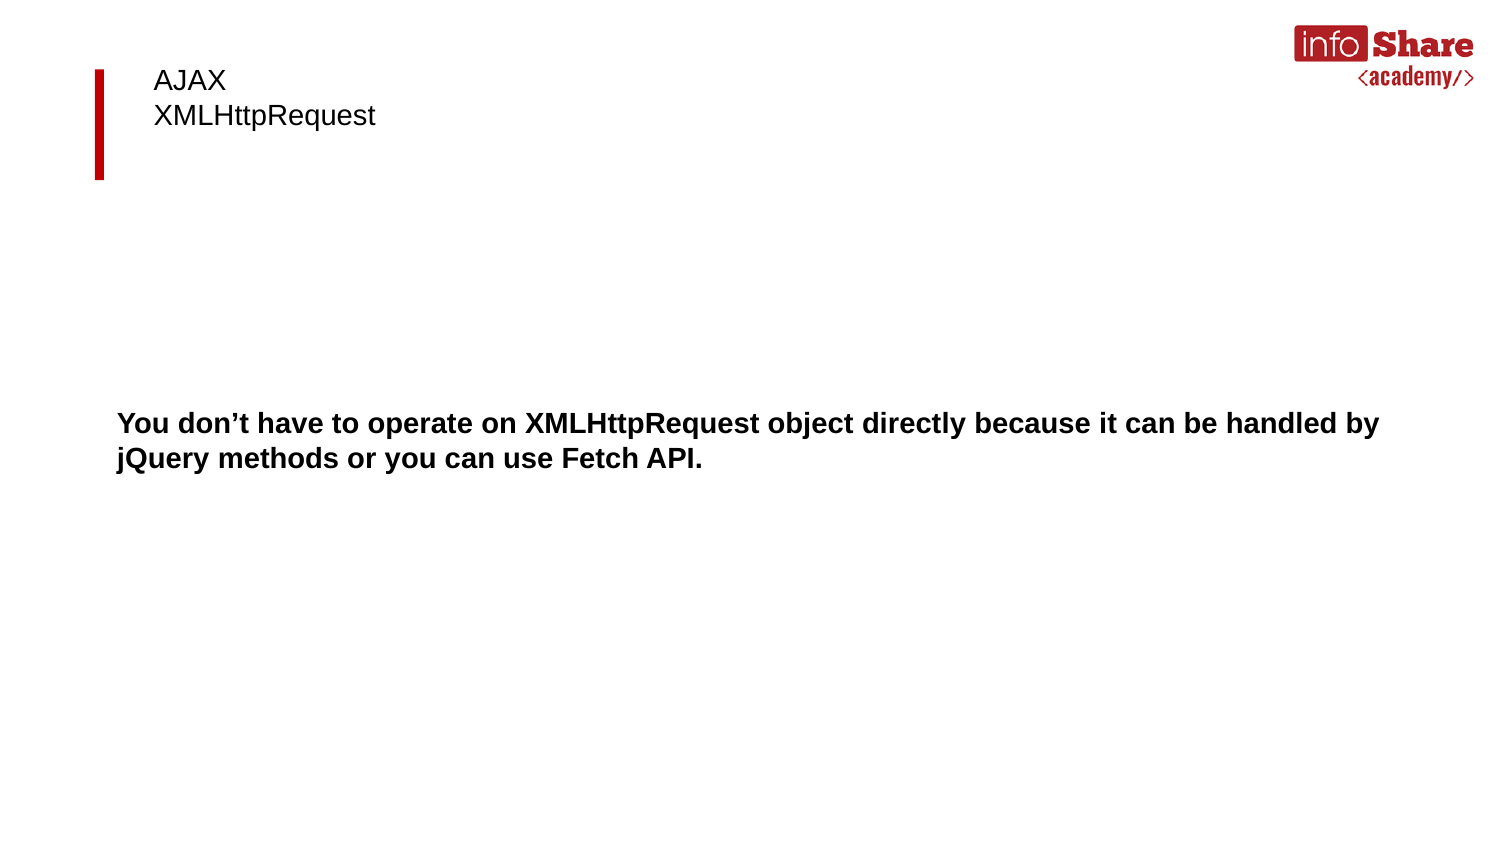

# AJAX XMLHttpRequest
You don’t have to operate on XMLHttpRequest object directly because it can be handled by jQuery methods or you can use Fetch API.